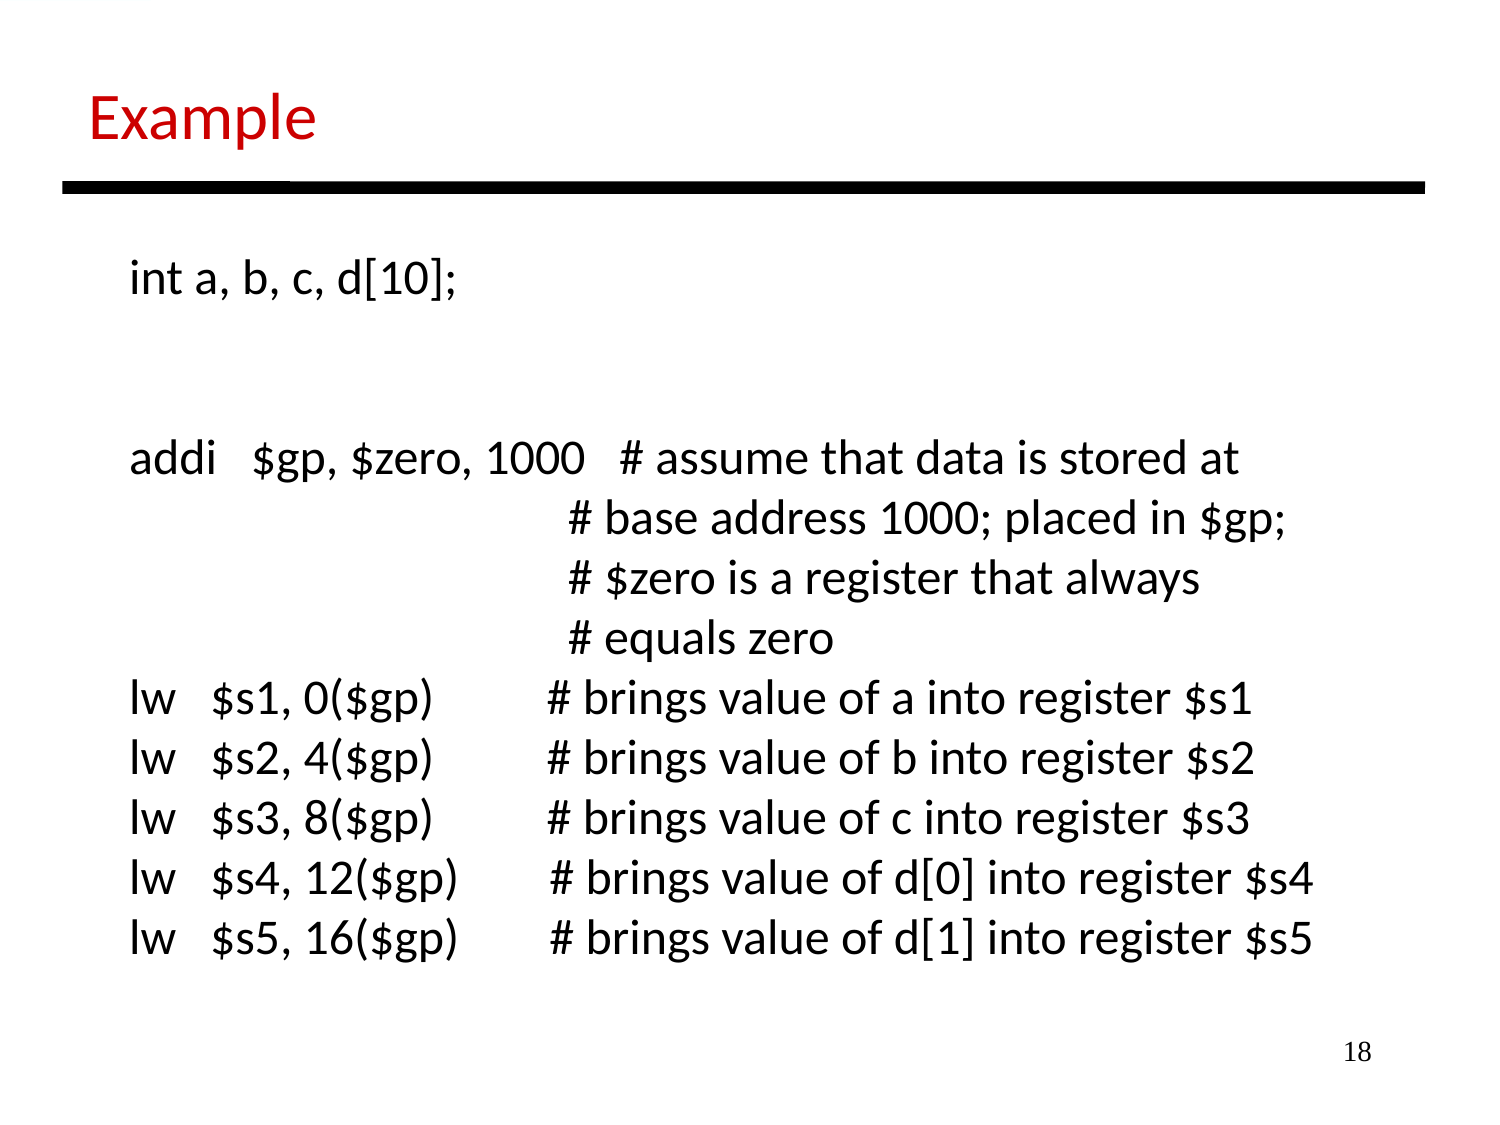

Example
 int a, b, c, d[10];
 addi $gp, $zero, 1000 # assume that data is stored at
 # base address 1000; placed in $gp;
 # $zero is a register that always
 # equals zero
 lw $s1, 0($gp) # brings value of a into register $s1
 lw $s2, 4($gp) # brings value of b into register $s2
 lw $s3, 8($gp) # brings value of c into register $s3
 lw $s4, 12($gp) # brings value of d[0] into register $s4
 lw $s5, 16($gp) # brings value of d[1] into register $s5